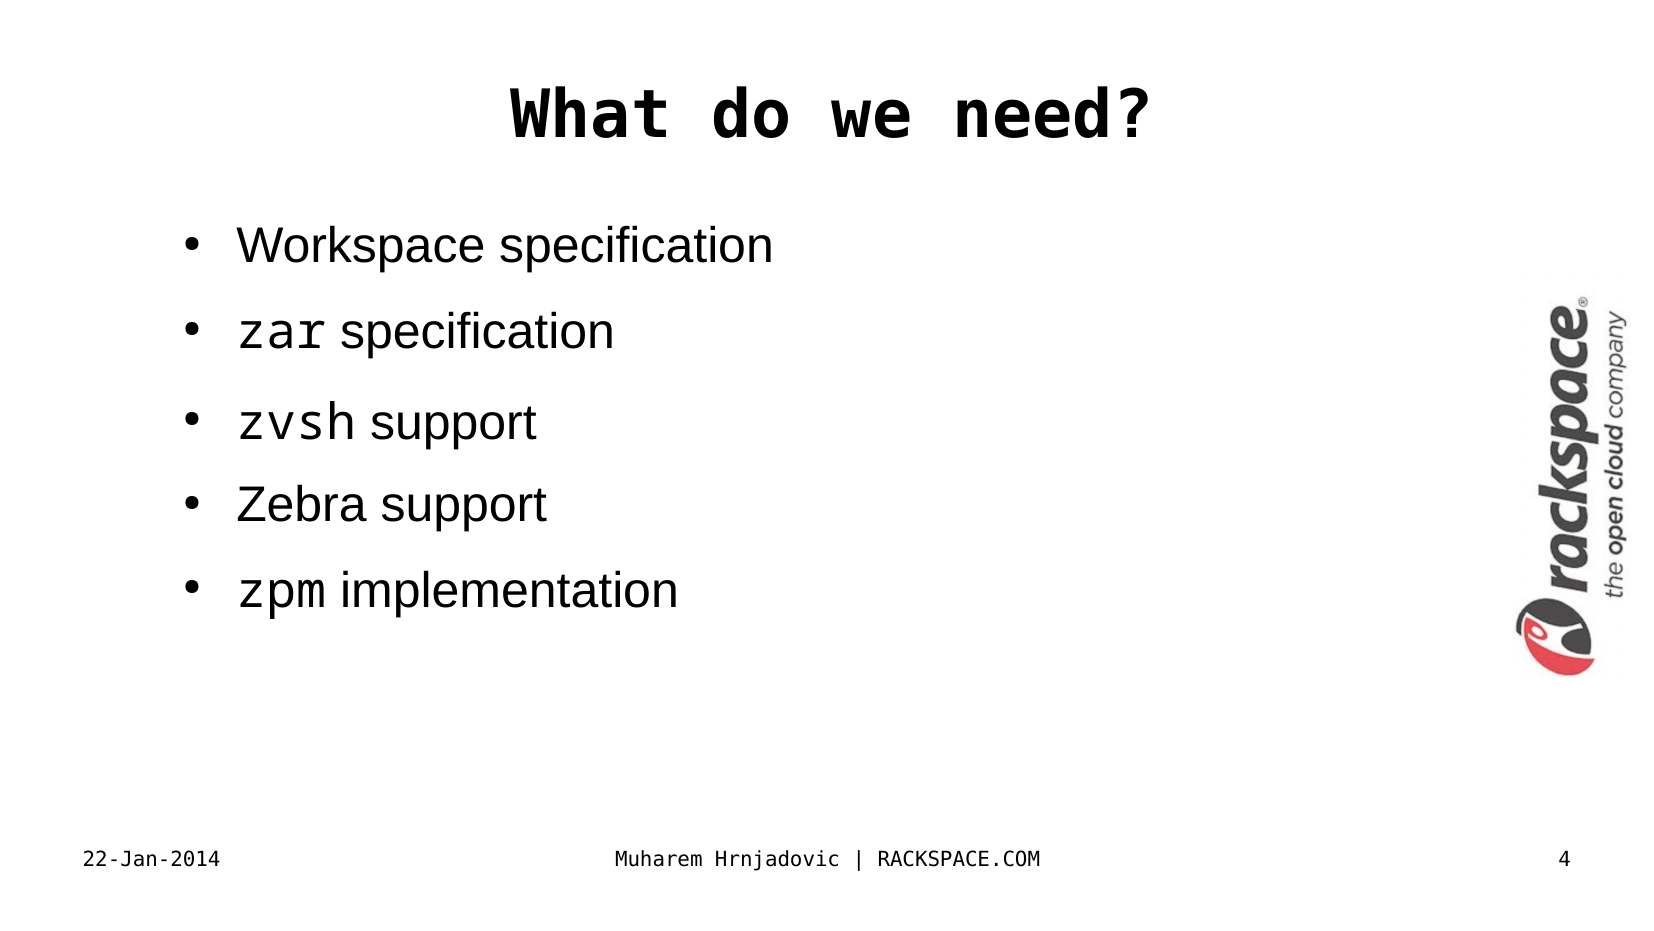

# What do we need?
Workspace specification
zar specification
zvsh support
Zebra support
zpm implementation
22-Jan-2014
Muharem Hrnjadovic | RACKSPACE.COM
4